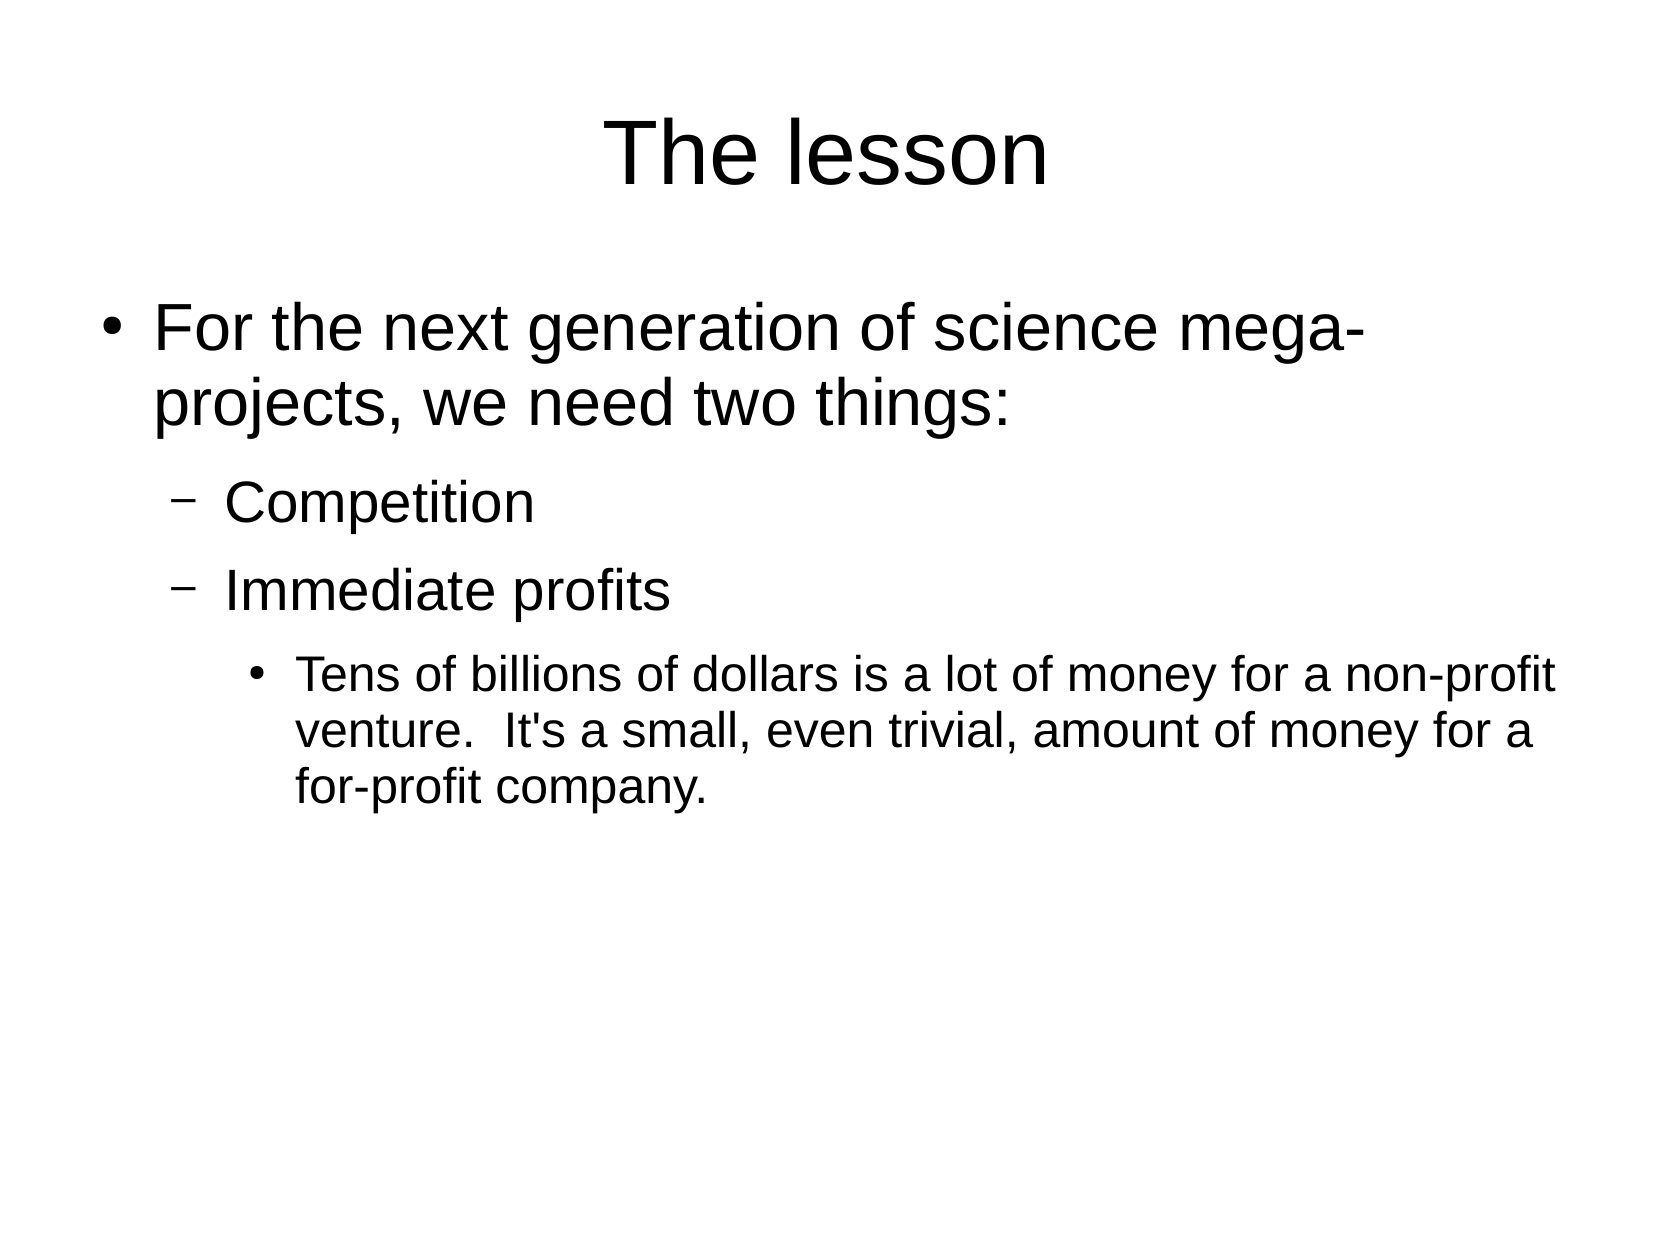

# The lesson
For the next generation of science mega-projects, we need two things:
Competition
Immediate profits
Tens of billions of dollars is a lot of money for a non-profit venture. It's a small, even trivial, amount of money for a for-profit company.